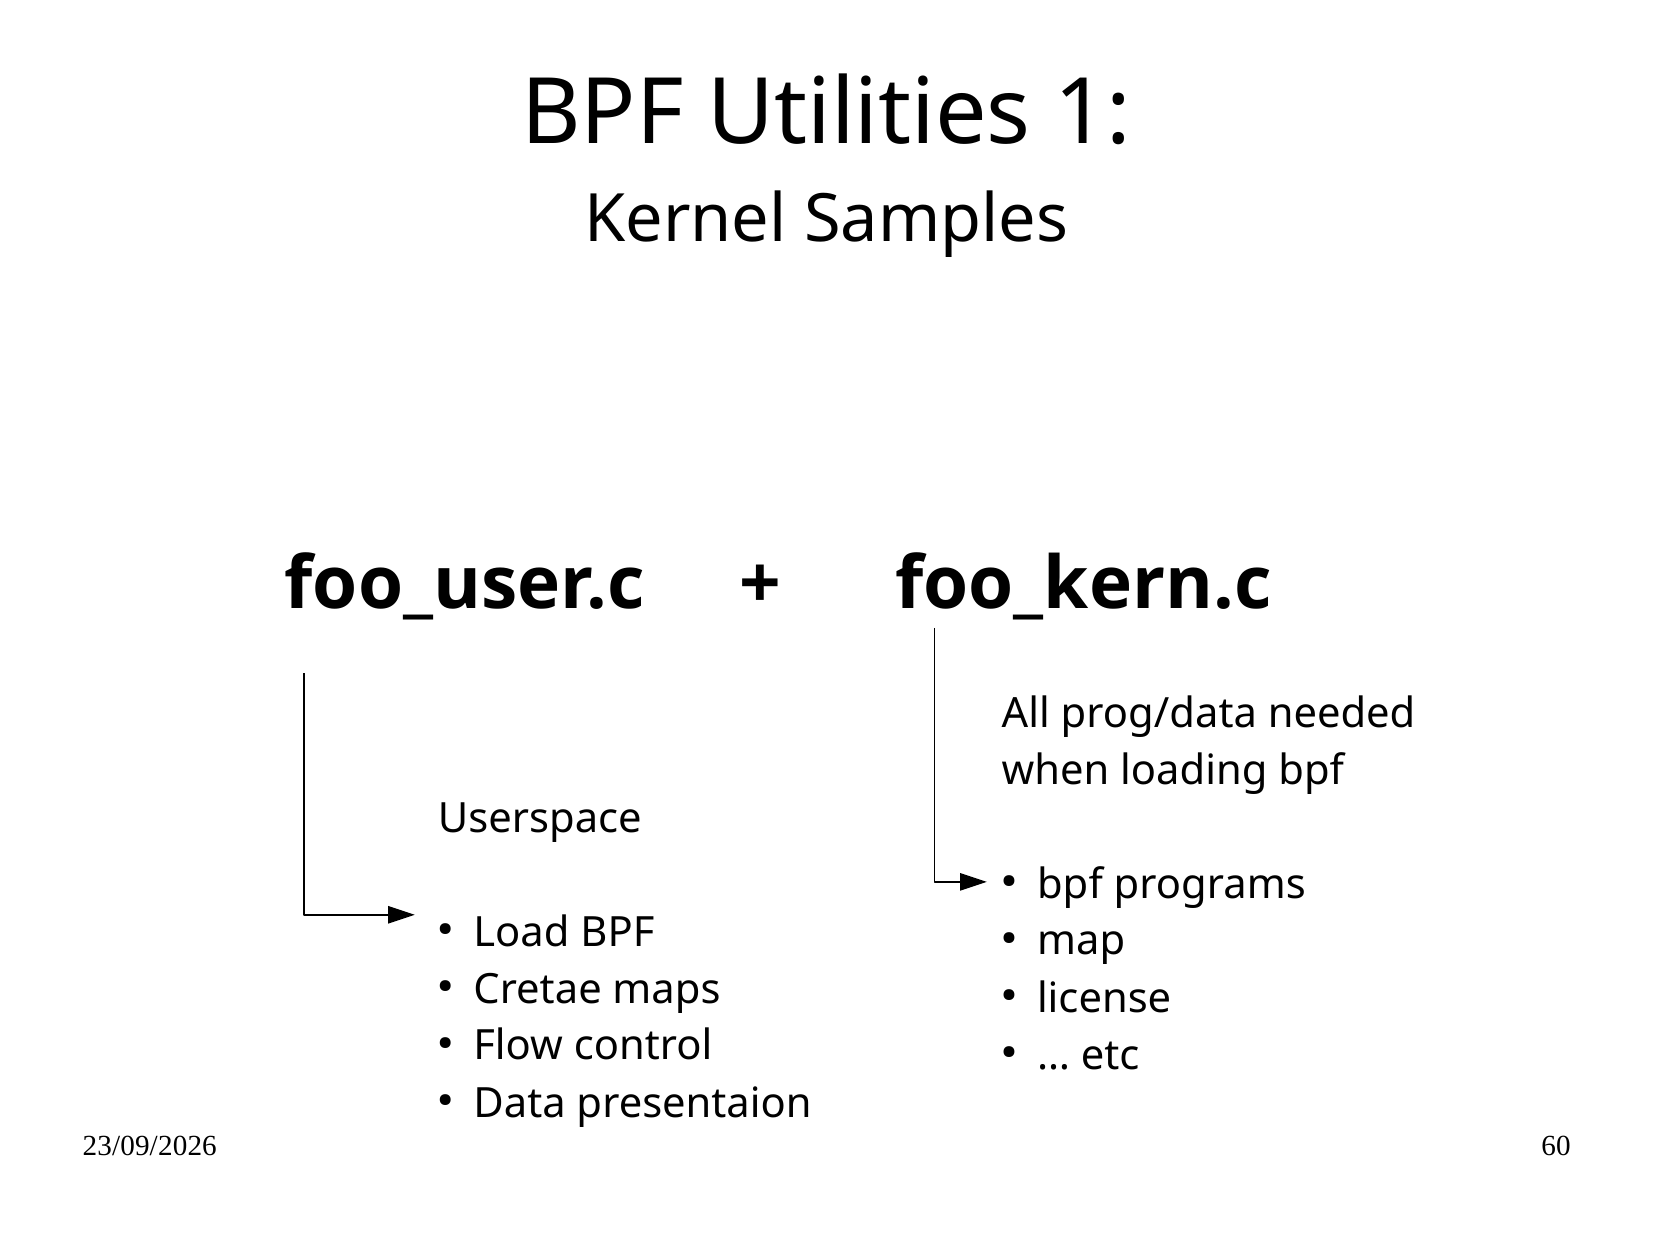

# BPF Utilities 1: Kernel Samples
foo_user.c + foo_kern.c
All prog/data needed
when loading bpf
bpf programs
map
license
… etc
Userspace
Load BPF
Cretae maps
Flow control
Data presentaion
60